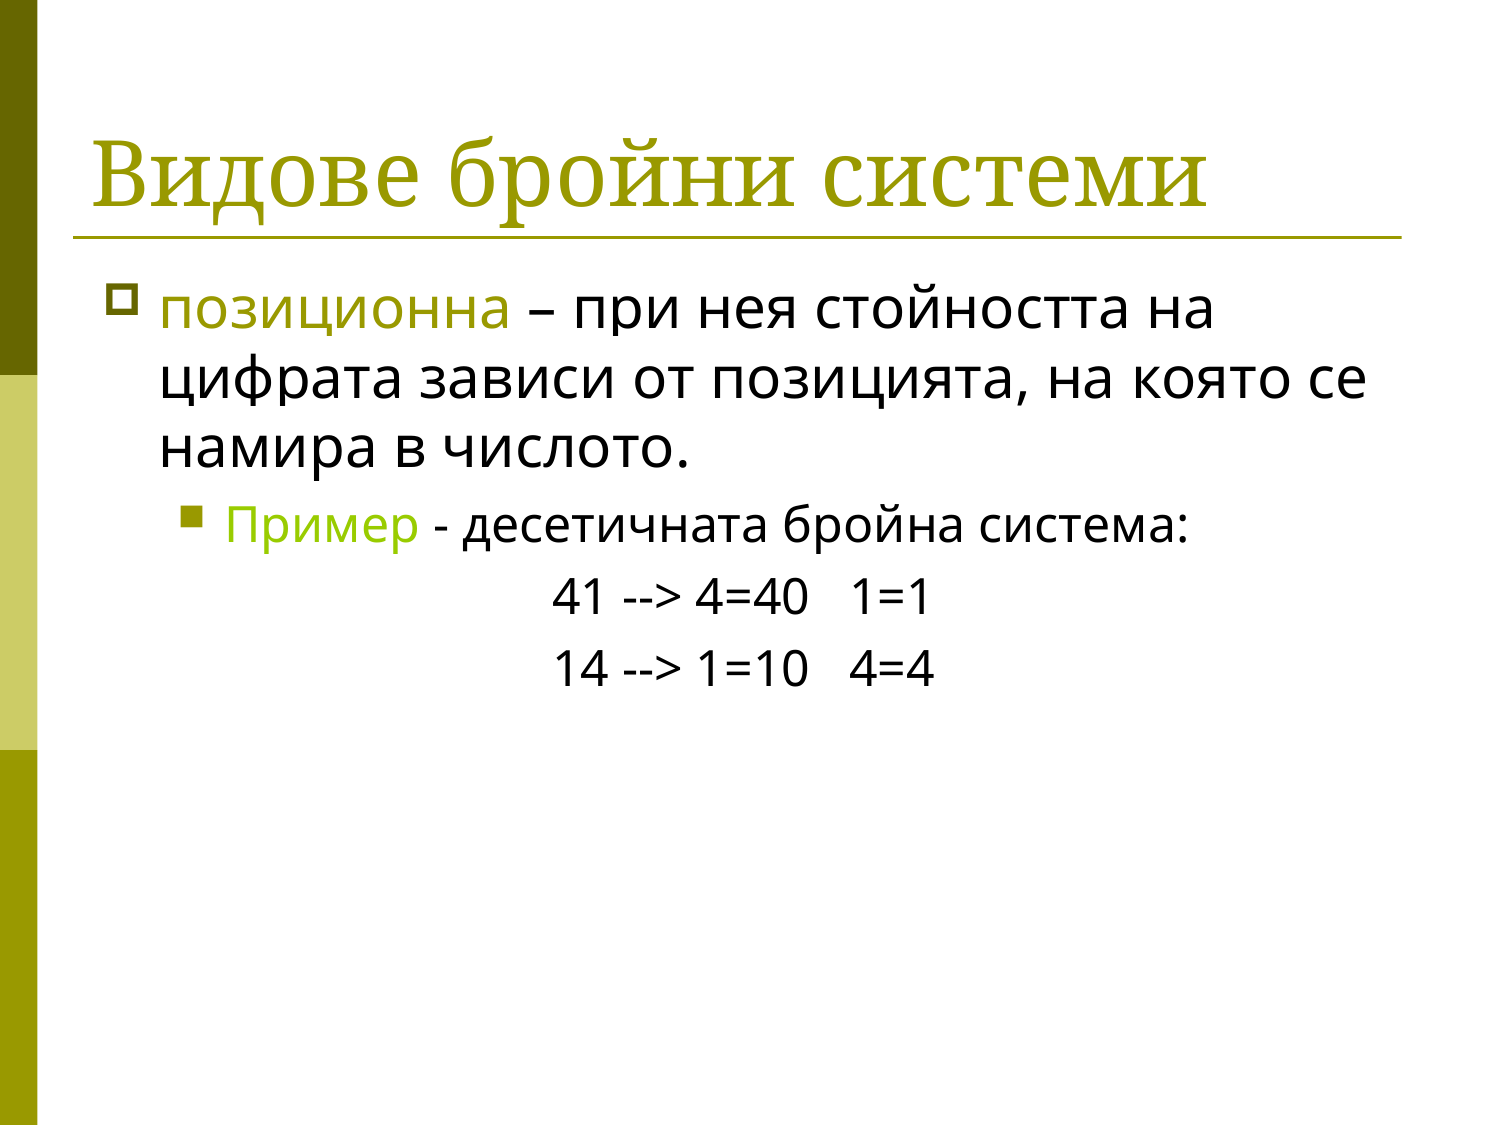

# Видове бройни системи
позиционна – при нея стойността на цифрата зависи от позицията, на която се намира в числото.
Пример - десетичната бройна система:
				41 --> 4=40 1=1
				14 --> 1=10 4=4